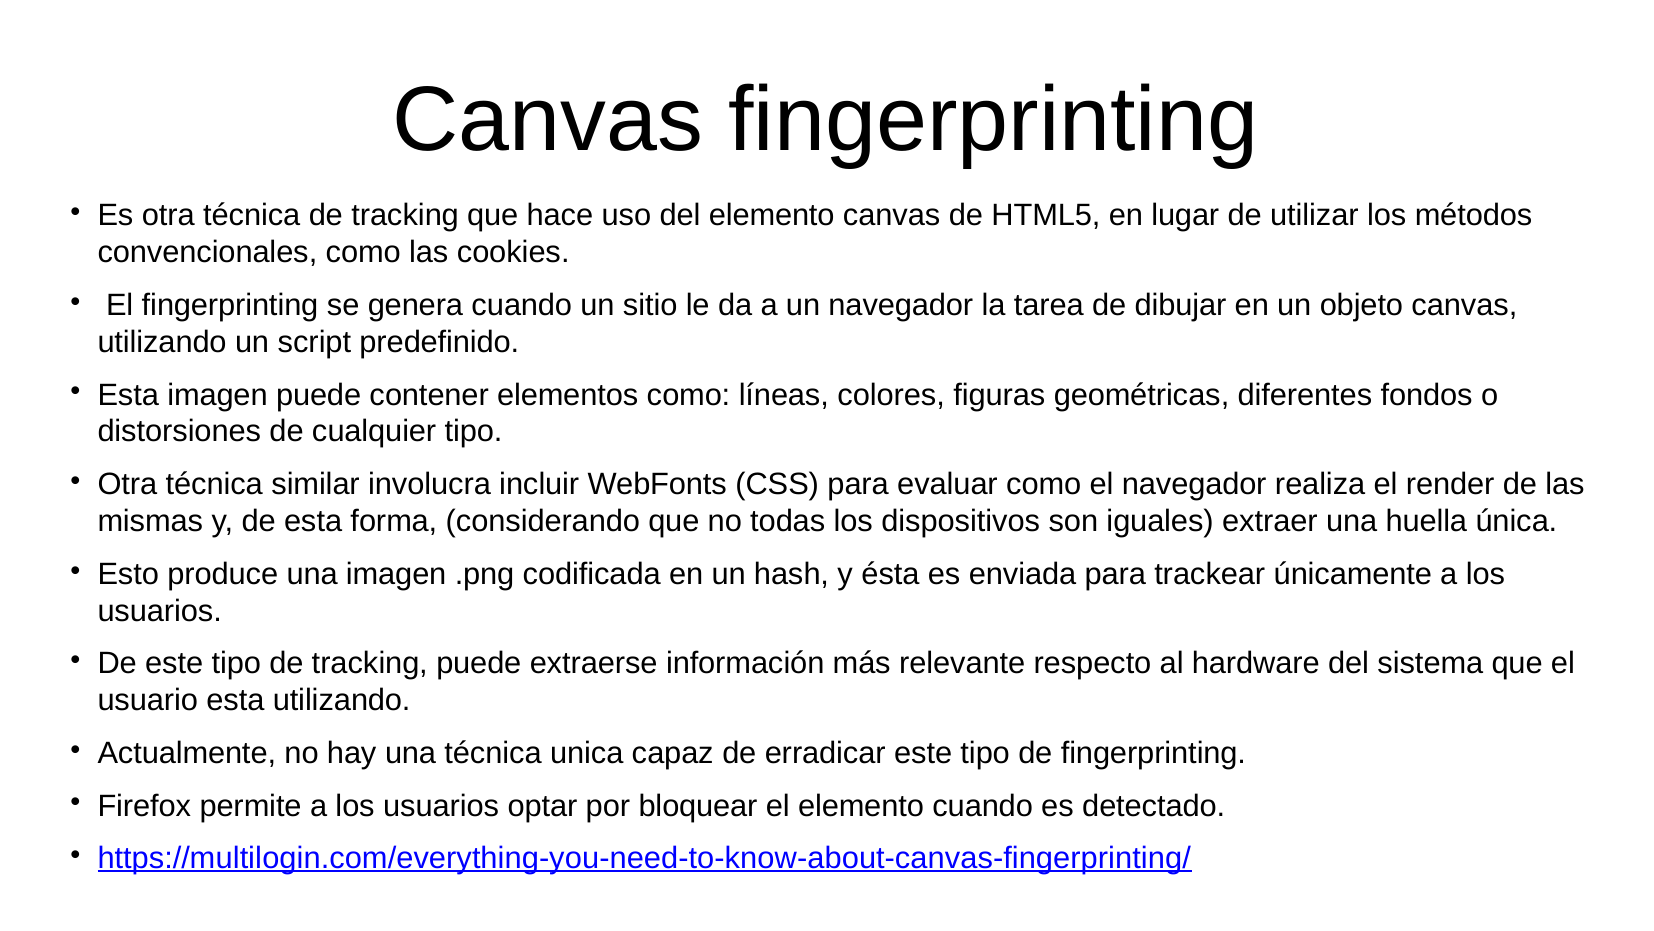

Canvas fingerprinting
Es otra técnica de tracking que hace uso del elemento canvas de HTML5, en lugar de utilizar los métodos convencionales, como las cookies.
 El fingerprinting se genera cuando un sitio le da a un navegador la tarea de dibujar en un objeto canvas, utilizando un script predefinido.
Esta imagen puede contener elementos como: líneas, colores, figuras geométricas, diferentes fondos o distorsiones de cualquier tipo.
Otra técnica similar involucra incluir WebFonts (CSS) para evaluar como el navegador realiza el render de las mismas y, de esta forma, (considerando que no todas los dispositivos son iguales) extraer una huella única.
Esto produce una imagen .png codificada en un hash, y ésta es enviada para trackear únicamente a los usuarios.
De este tipo de tracking, puede extraerse información más relevante respecto al hardware del sistema que el usuario esta utilizando.
Actualmente, no hay una técnica unica capaz de erradicar este tipo de fingerprinting.
Firefox permite a los usuarios optar por bloquear el elemento cuando es detectado.
https://multilogin.com/everything-you-need-to-know-about-canvas-fingerprinting/